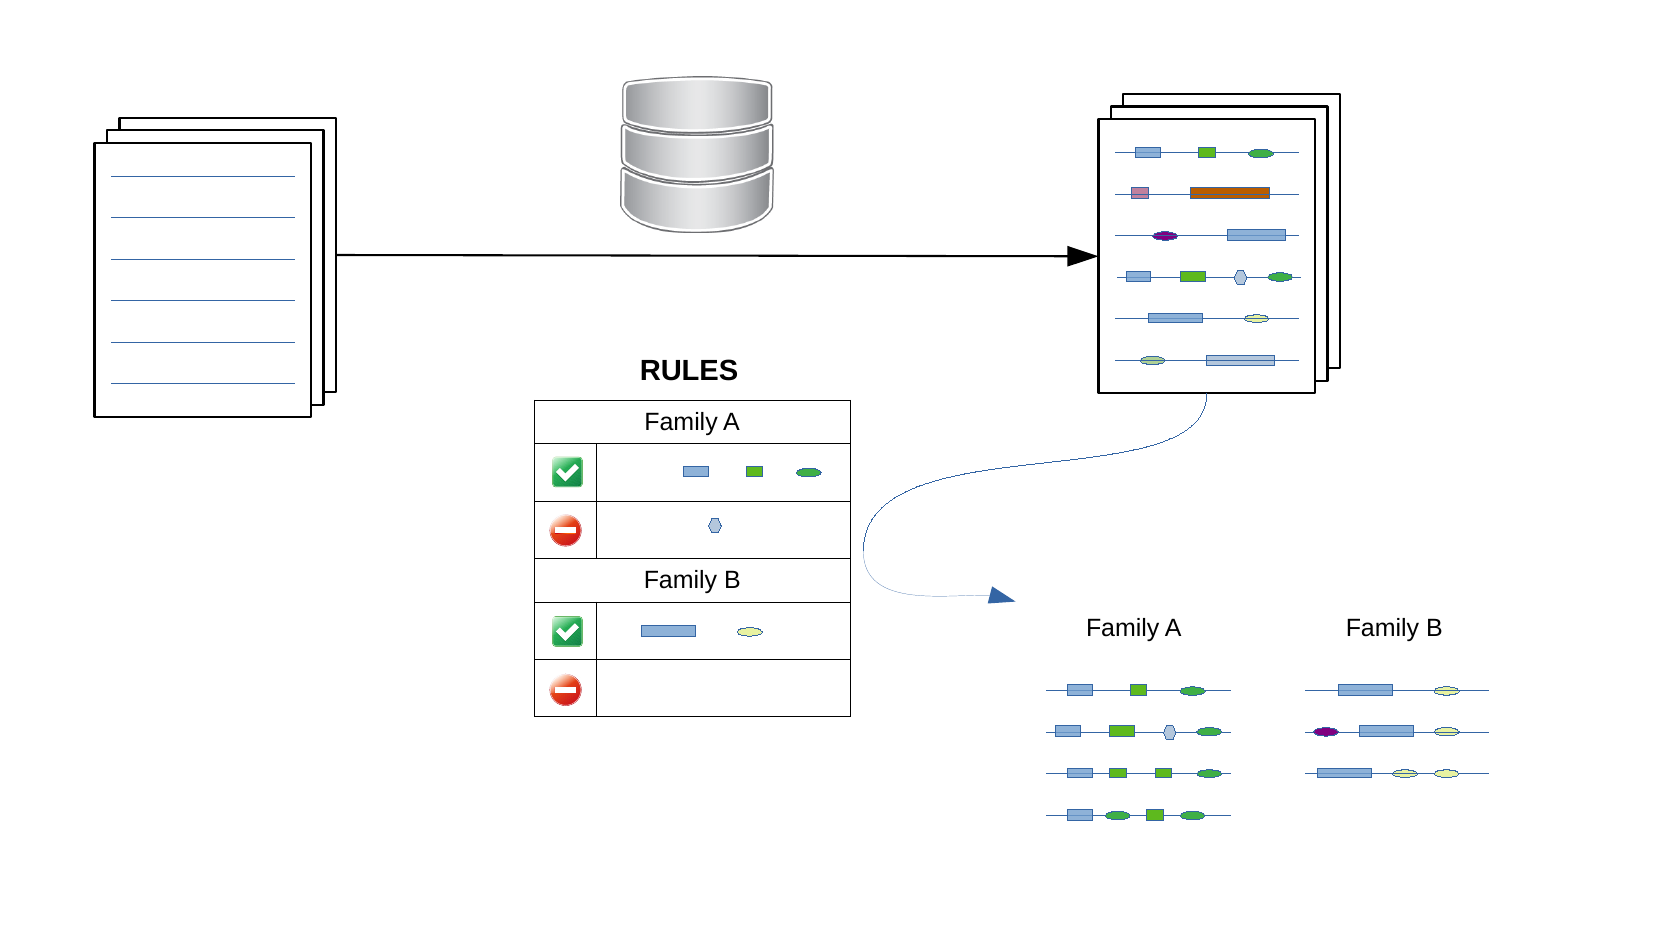

RULES
| Family A | |
| --- | --- |
| | |
| | |
| Family B | |
| | |
| | |
Family A
Family B